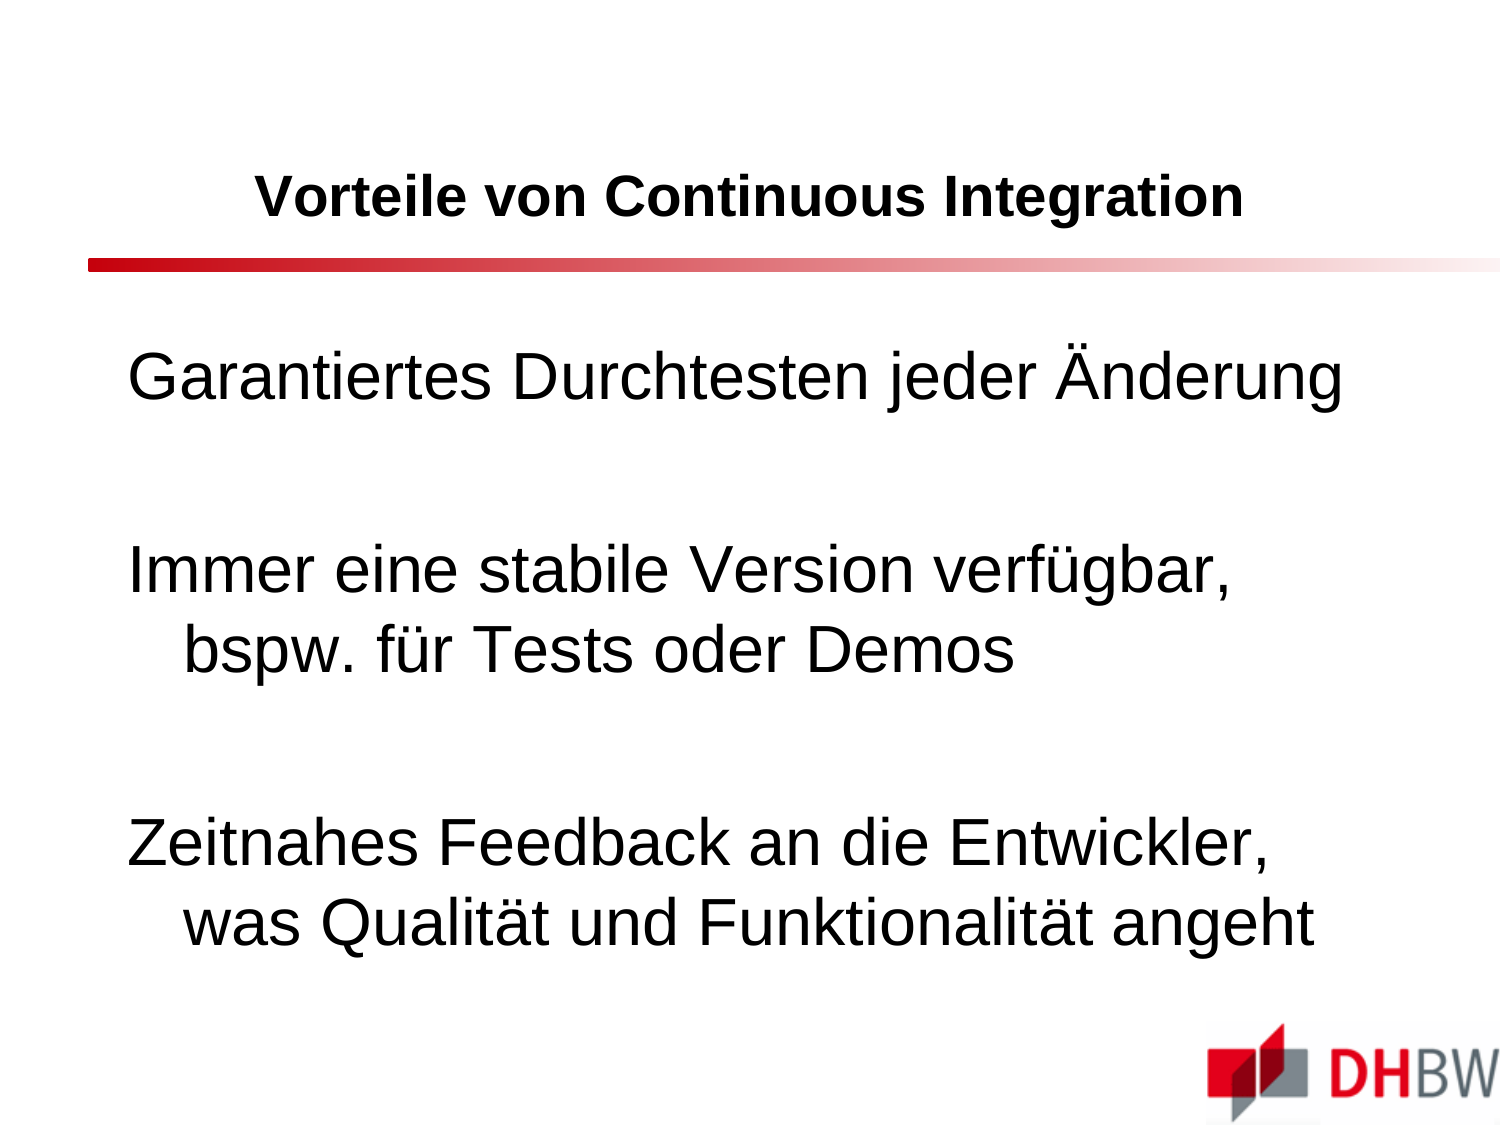

# Vorteile von Continuous Integration
Garantiertes Durchtesten jeder Änderung
Immer eine stabile Version verfügbar, bspw. für Tests oder Demos
Zeitnahes Feedback an die Entwickler, was Qualität und Funktionalität angeht